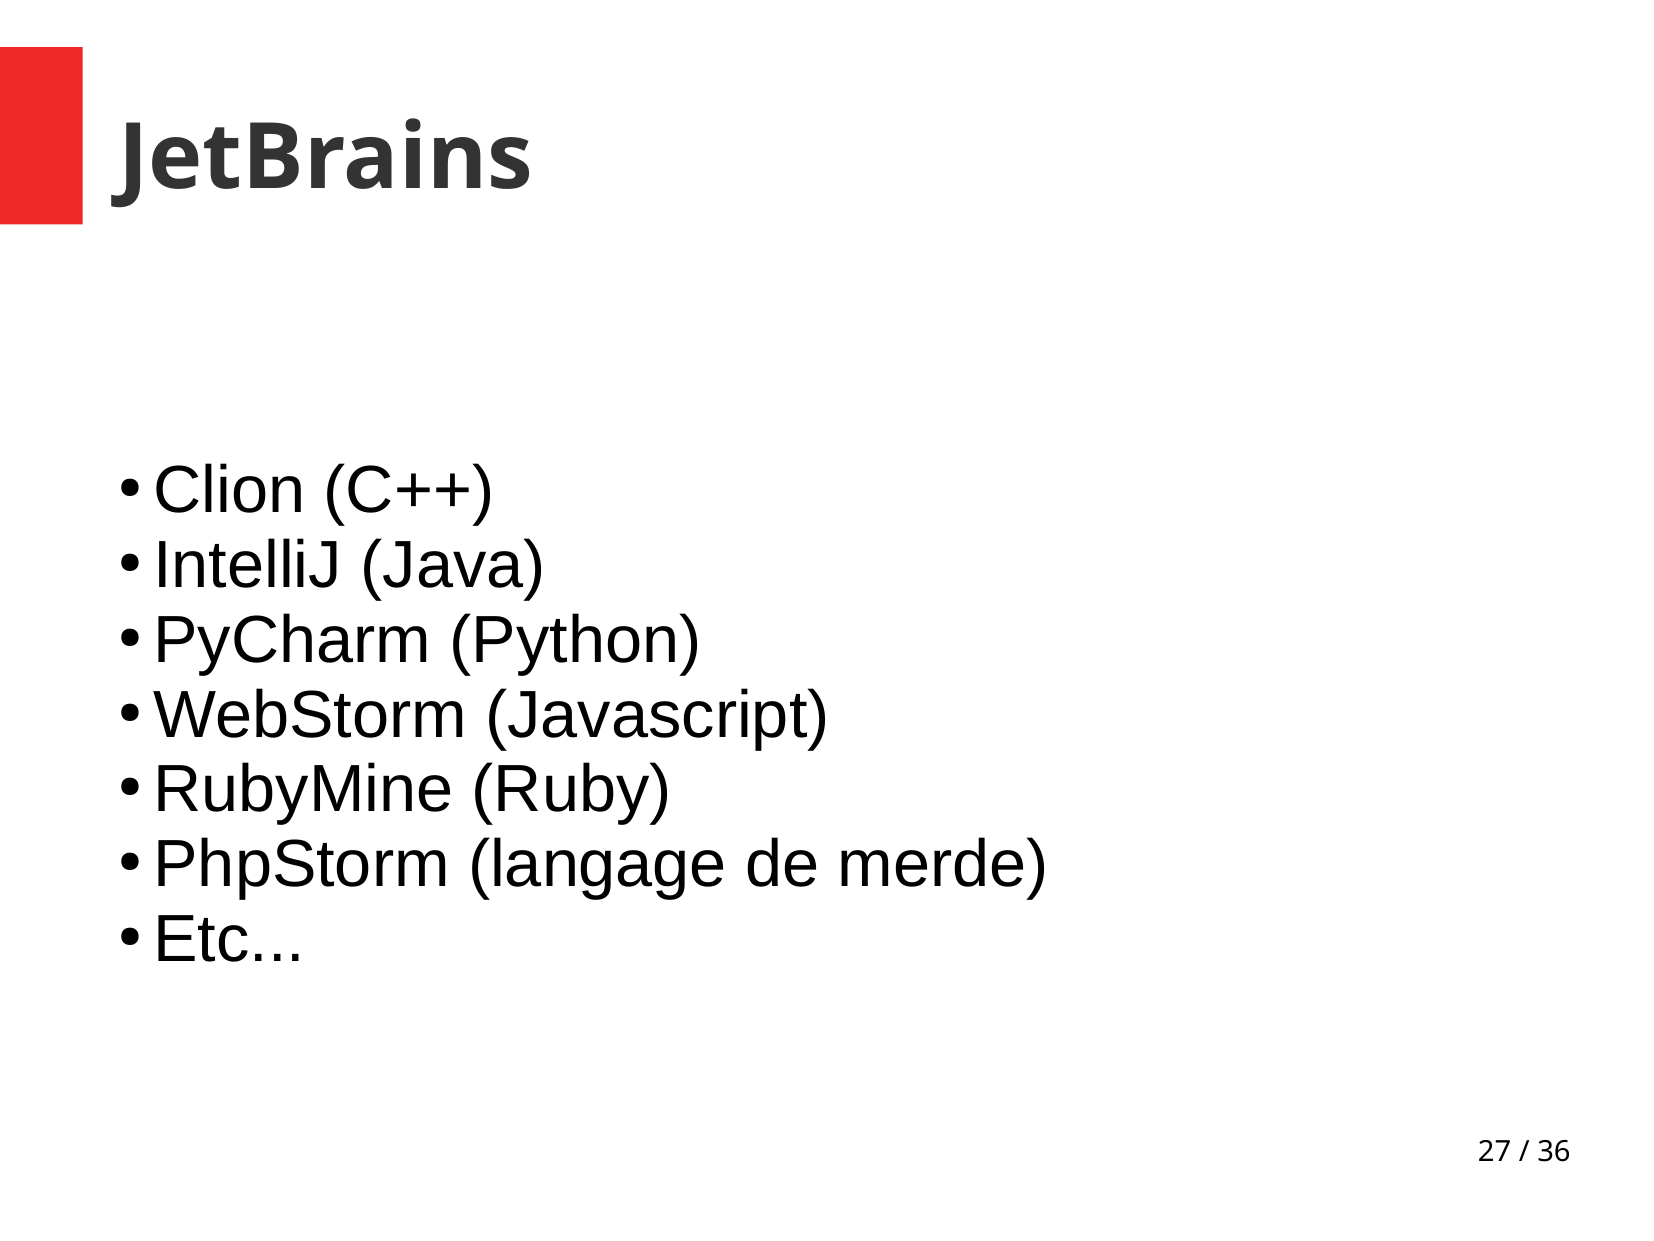

# JetBrains
Clion (C++)
IntelliJ (Java)
PyCharm (Python)
WebStorm (Javascript)
RubyMine (Ruby)
PhpStorm (langage de merde)
Etc...
27